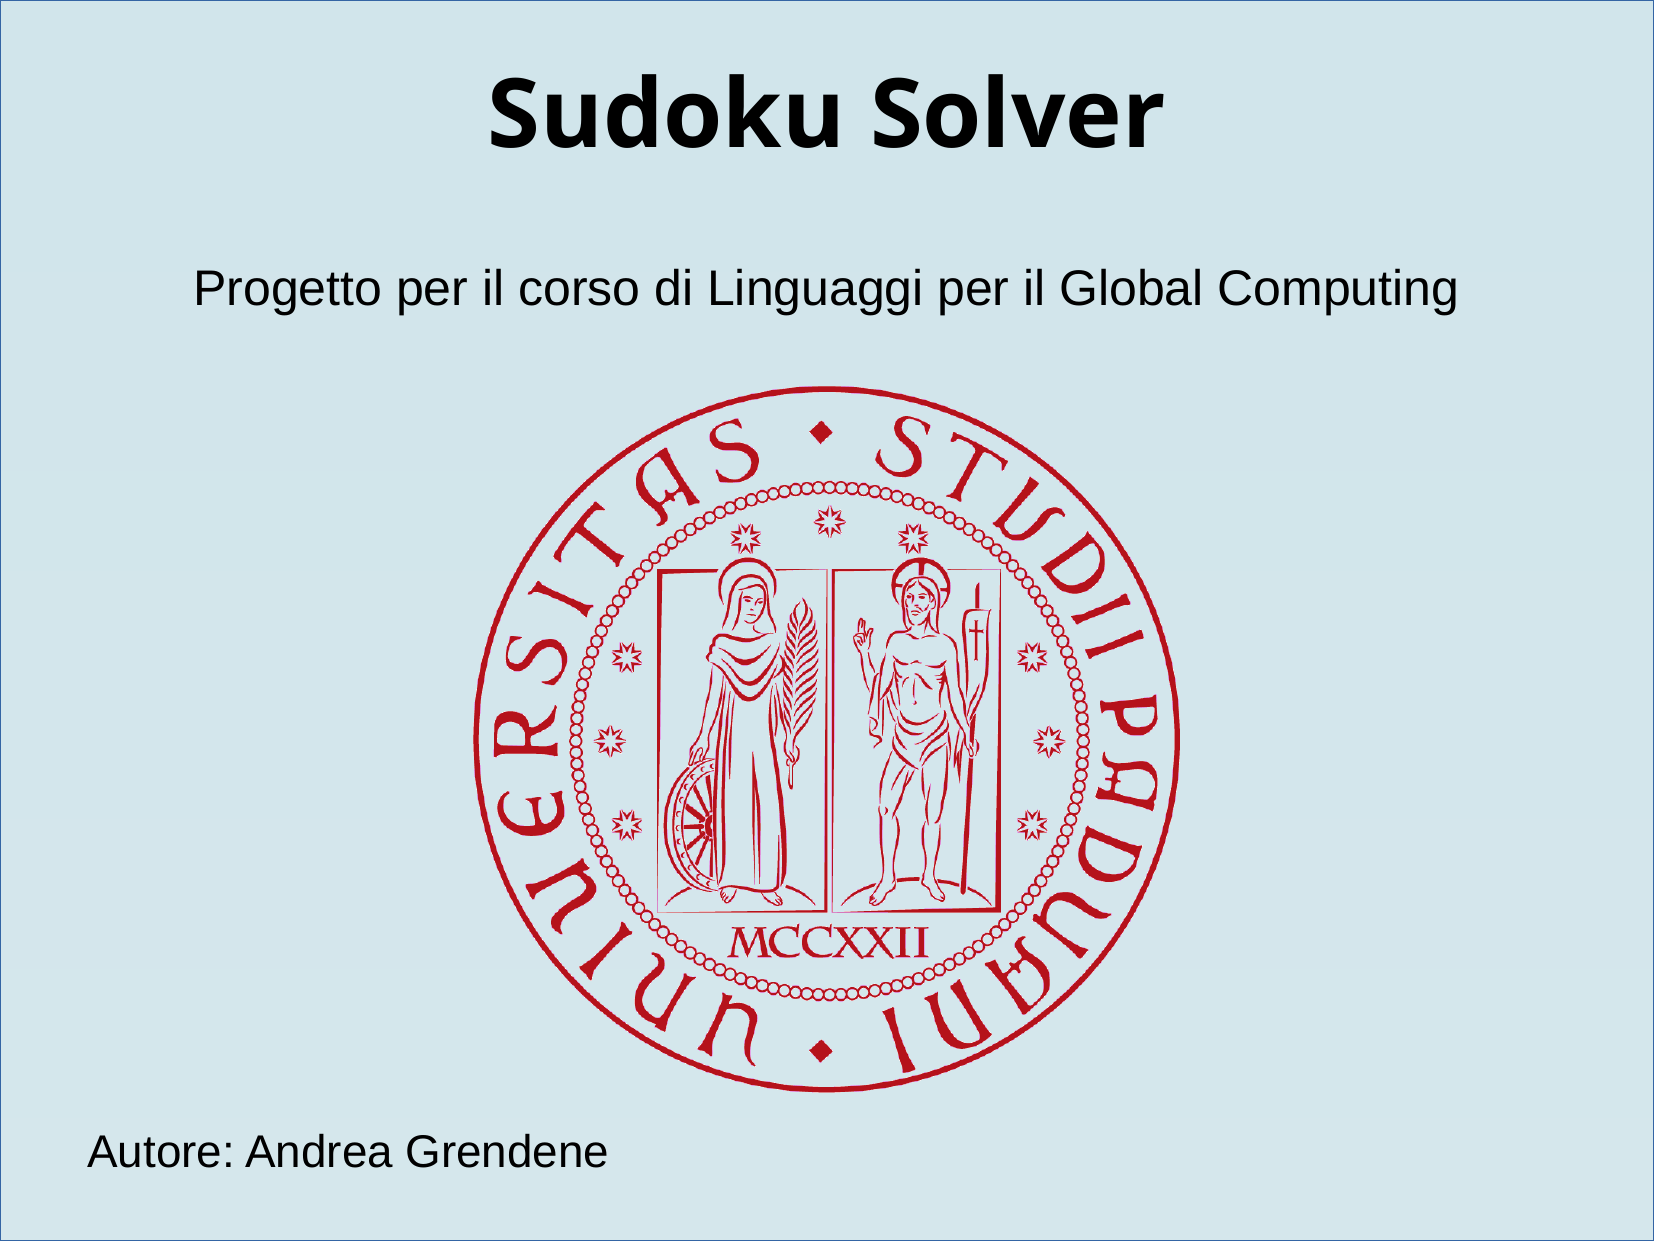

Sudoku Solver
Progetto per il corso di Linguaggi per il Global Computing
Autore: Andrea Grendene